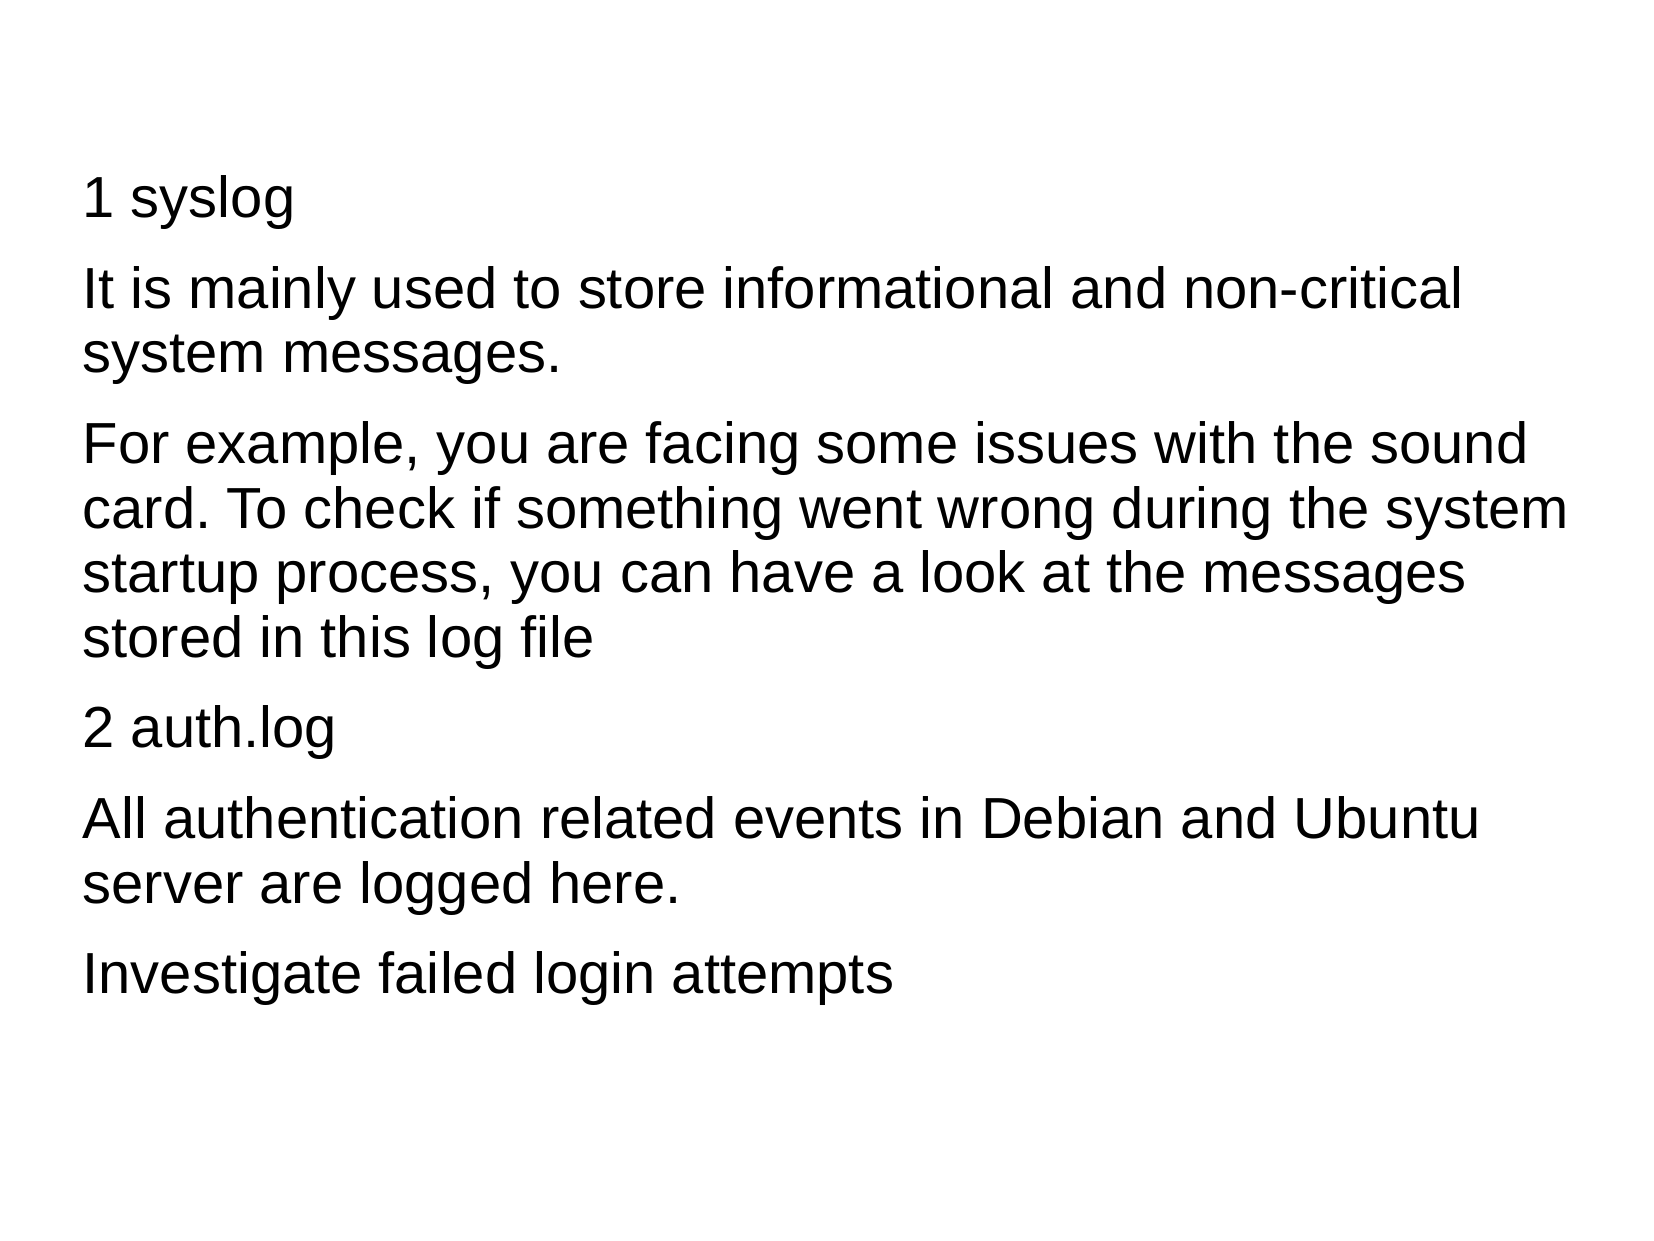

# 1 syslog
It is mainly used to store informational and non-critical system messages.
For example, you are facing some issues with the sound card. To check if something went wrong during the system startup process, you can have a look at the messages stored in this log file
2 auth.log
All authentication related events in Debian and Ubuntu server are logged here.
Investigate failed login attempts